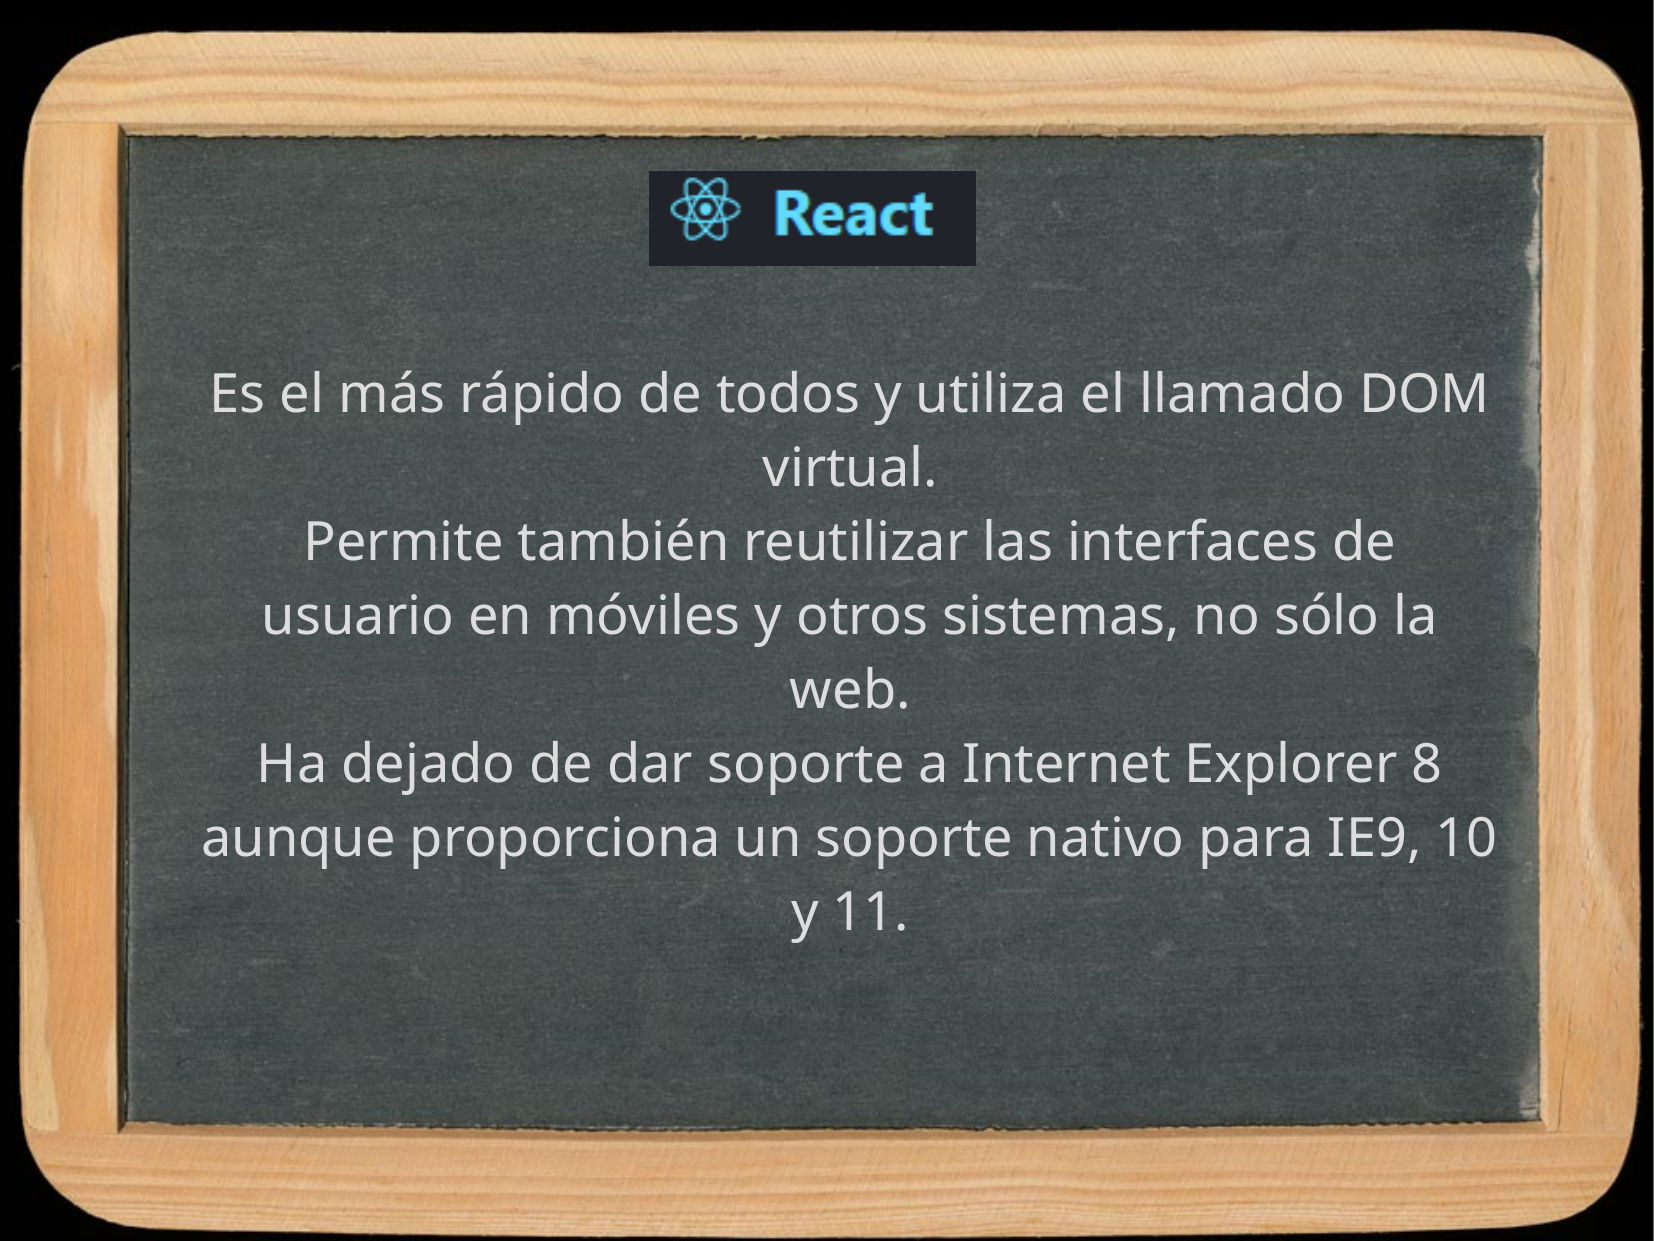

Es el más rápido de todos y utiliza el llamado DOM virtual.
Permite también reutilizar las interfaces de usuario en móviles y otros sistemas, no sólo la web.
Ha dejado de dar soporte a Internet Explorer 8 aunque proporciona un soporte nativo para IE9, 10 y 11.